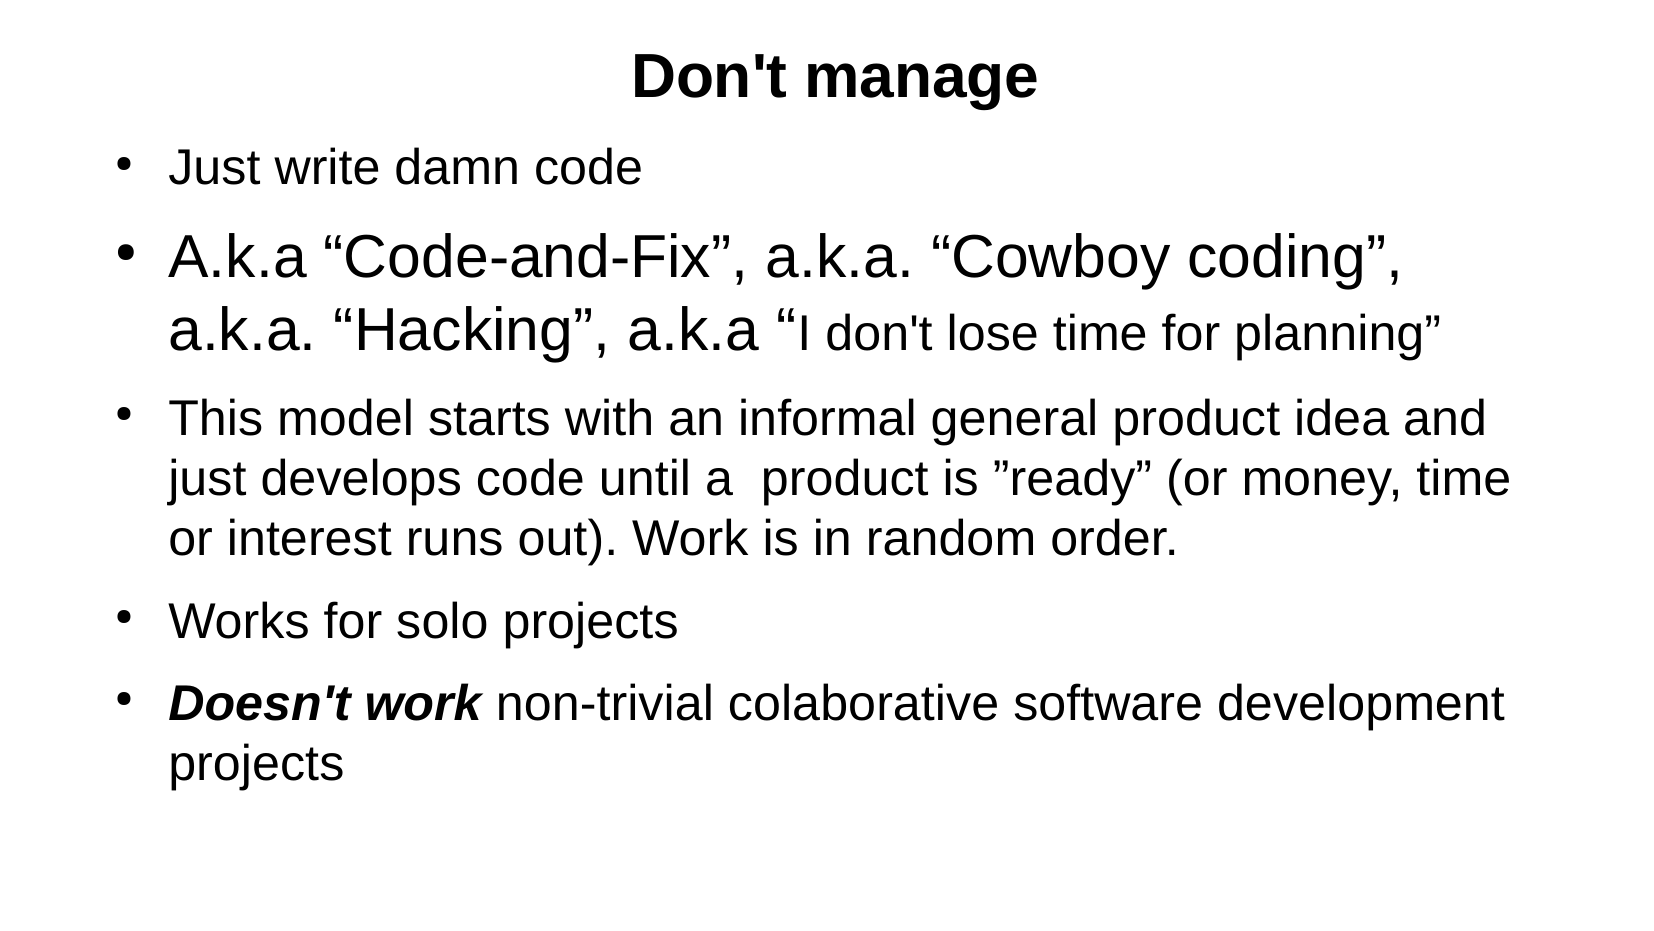

# Don't manage
Just write damn code
A.k.a “Code-and-Fix”, a.k.a. “Cowboy coding”, a.k.a. “Hacking”, a.k.a “I don't lose time for planning”
This model starts with an informal general product idea and just develops code until a product is ”ready” (or money, time or interest runs out). Work is in random order.
Works for solo projects
Doesn't work non-trivial colaborative software development projects